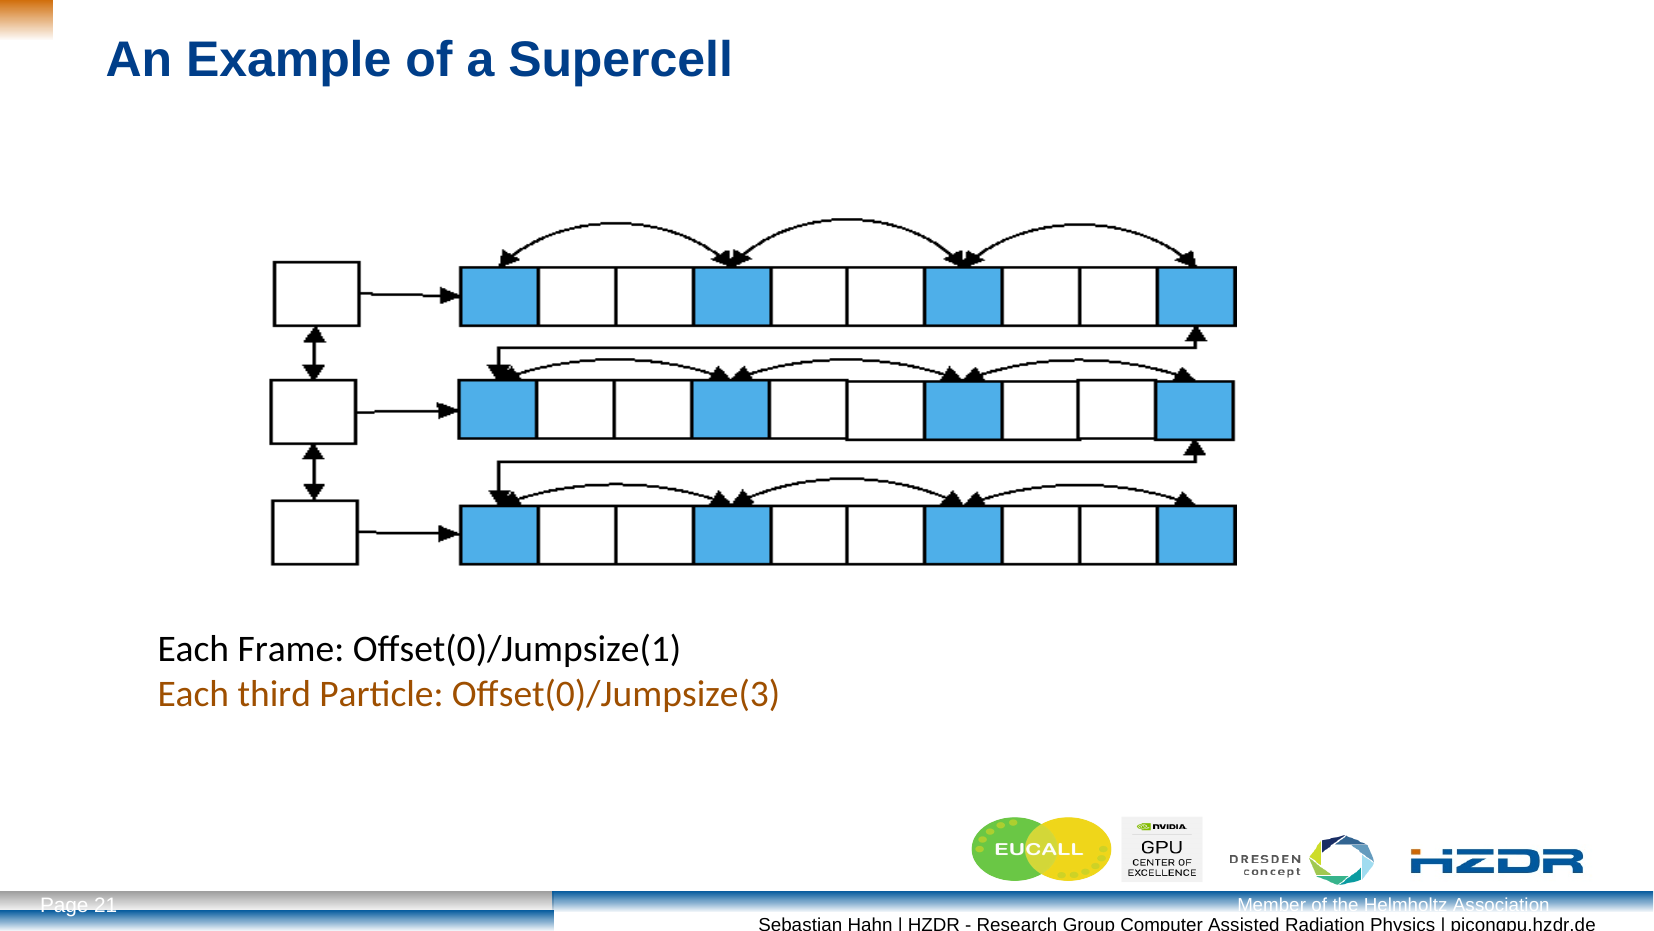

# An Example of a Supercell
Each Frame: Offset(0)/Jumpsize(1)
Each third Particle: Offset(0)/Jumpsize(3)